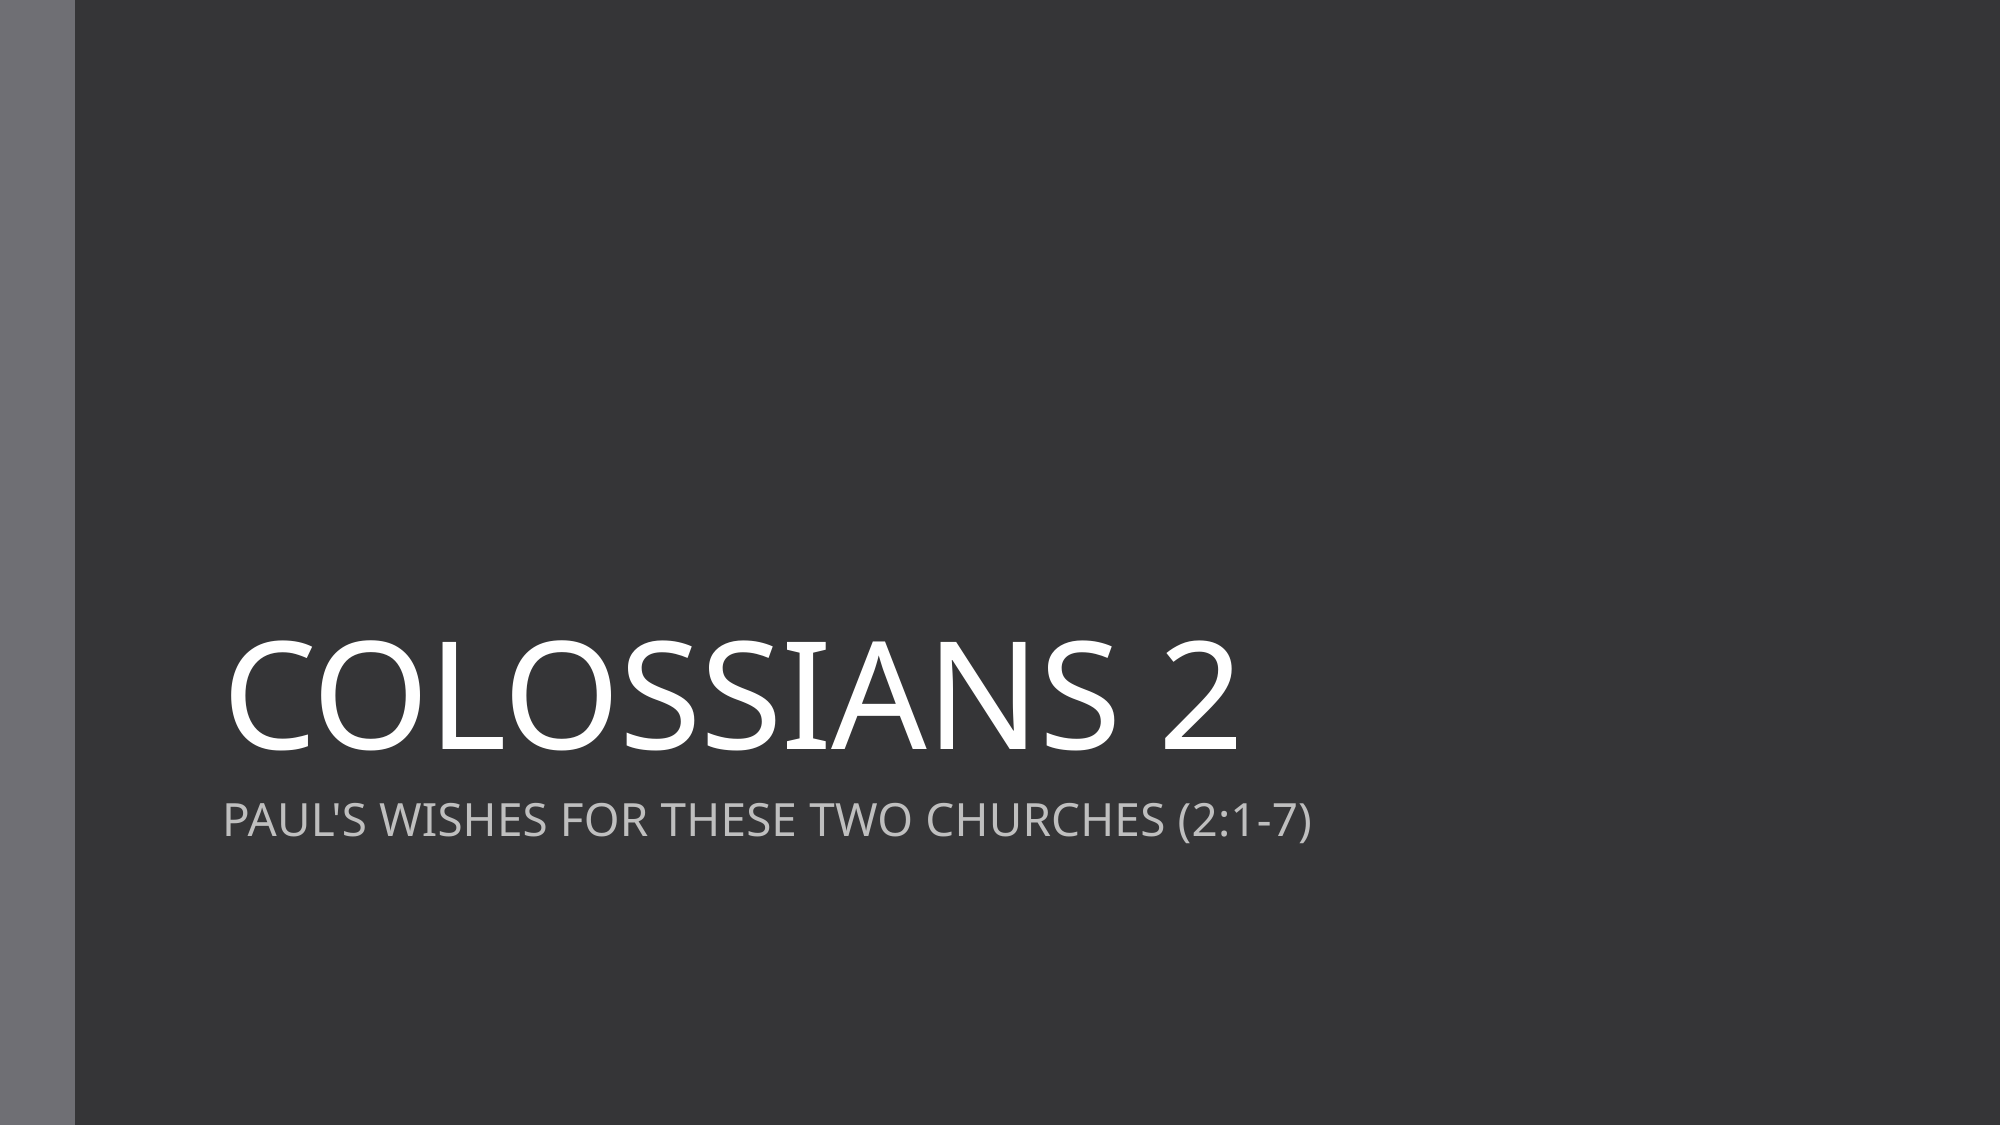

# COLOSSIANS 2
PAUL'S WISHES FOR THESE TWO CHURCHES (2:1-7)